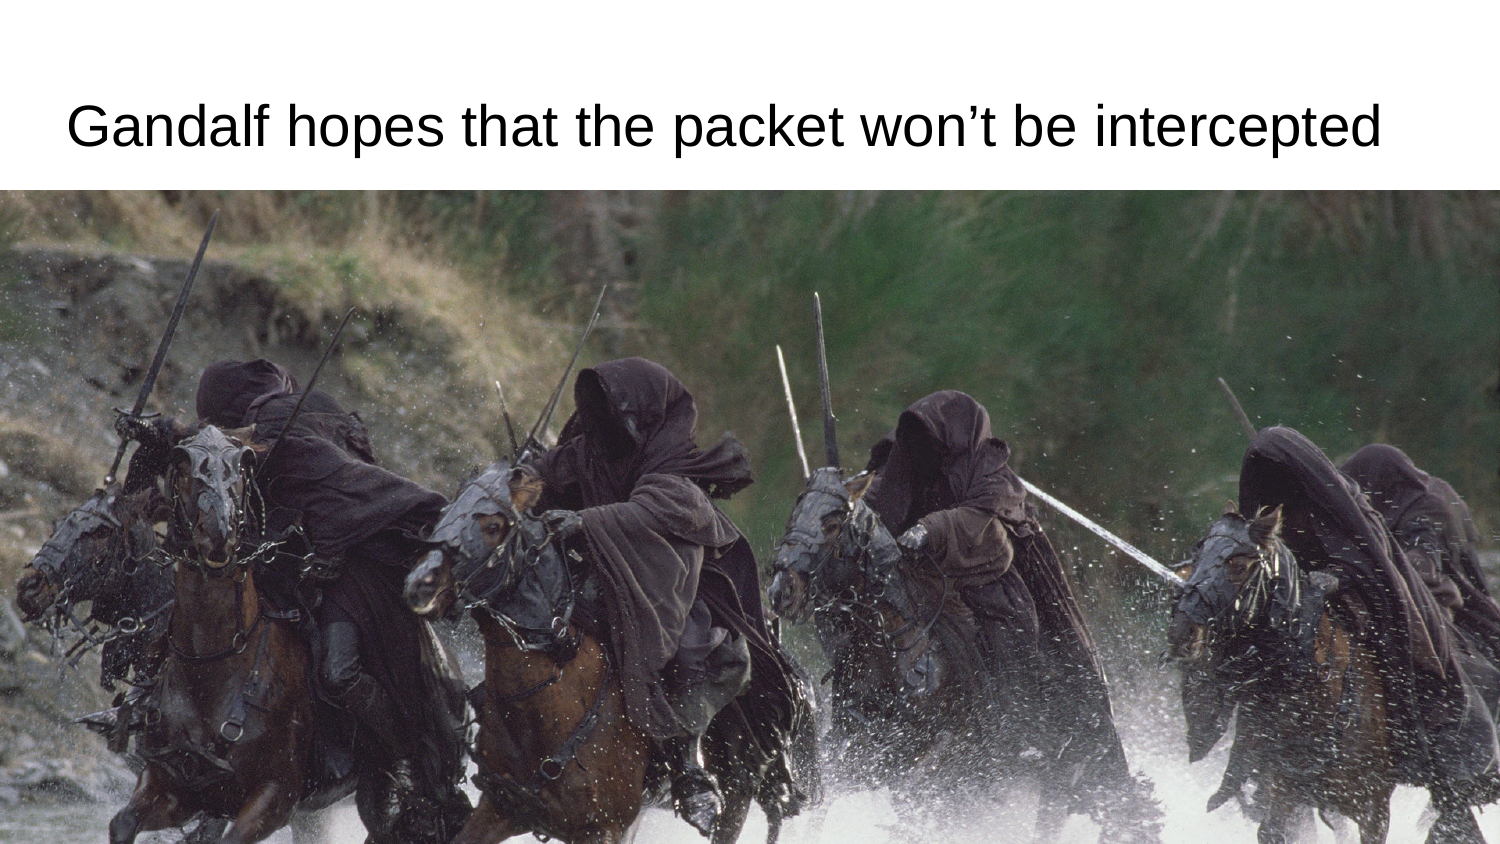

# Gandalf hopes that the packet won’t be intercepted